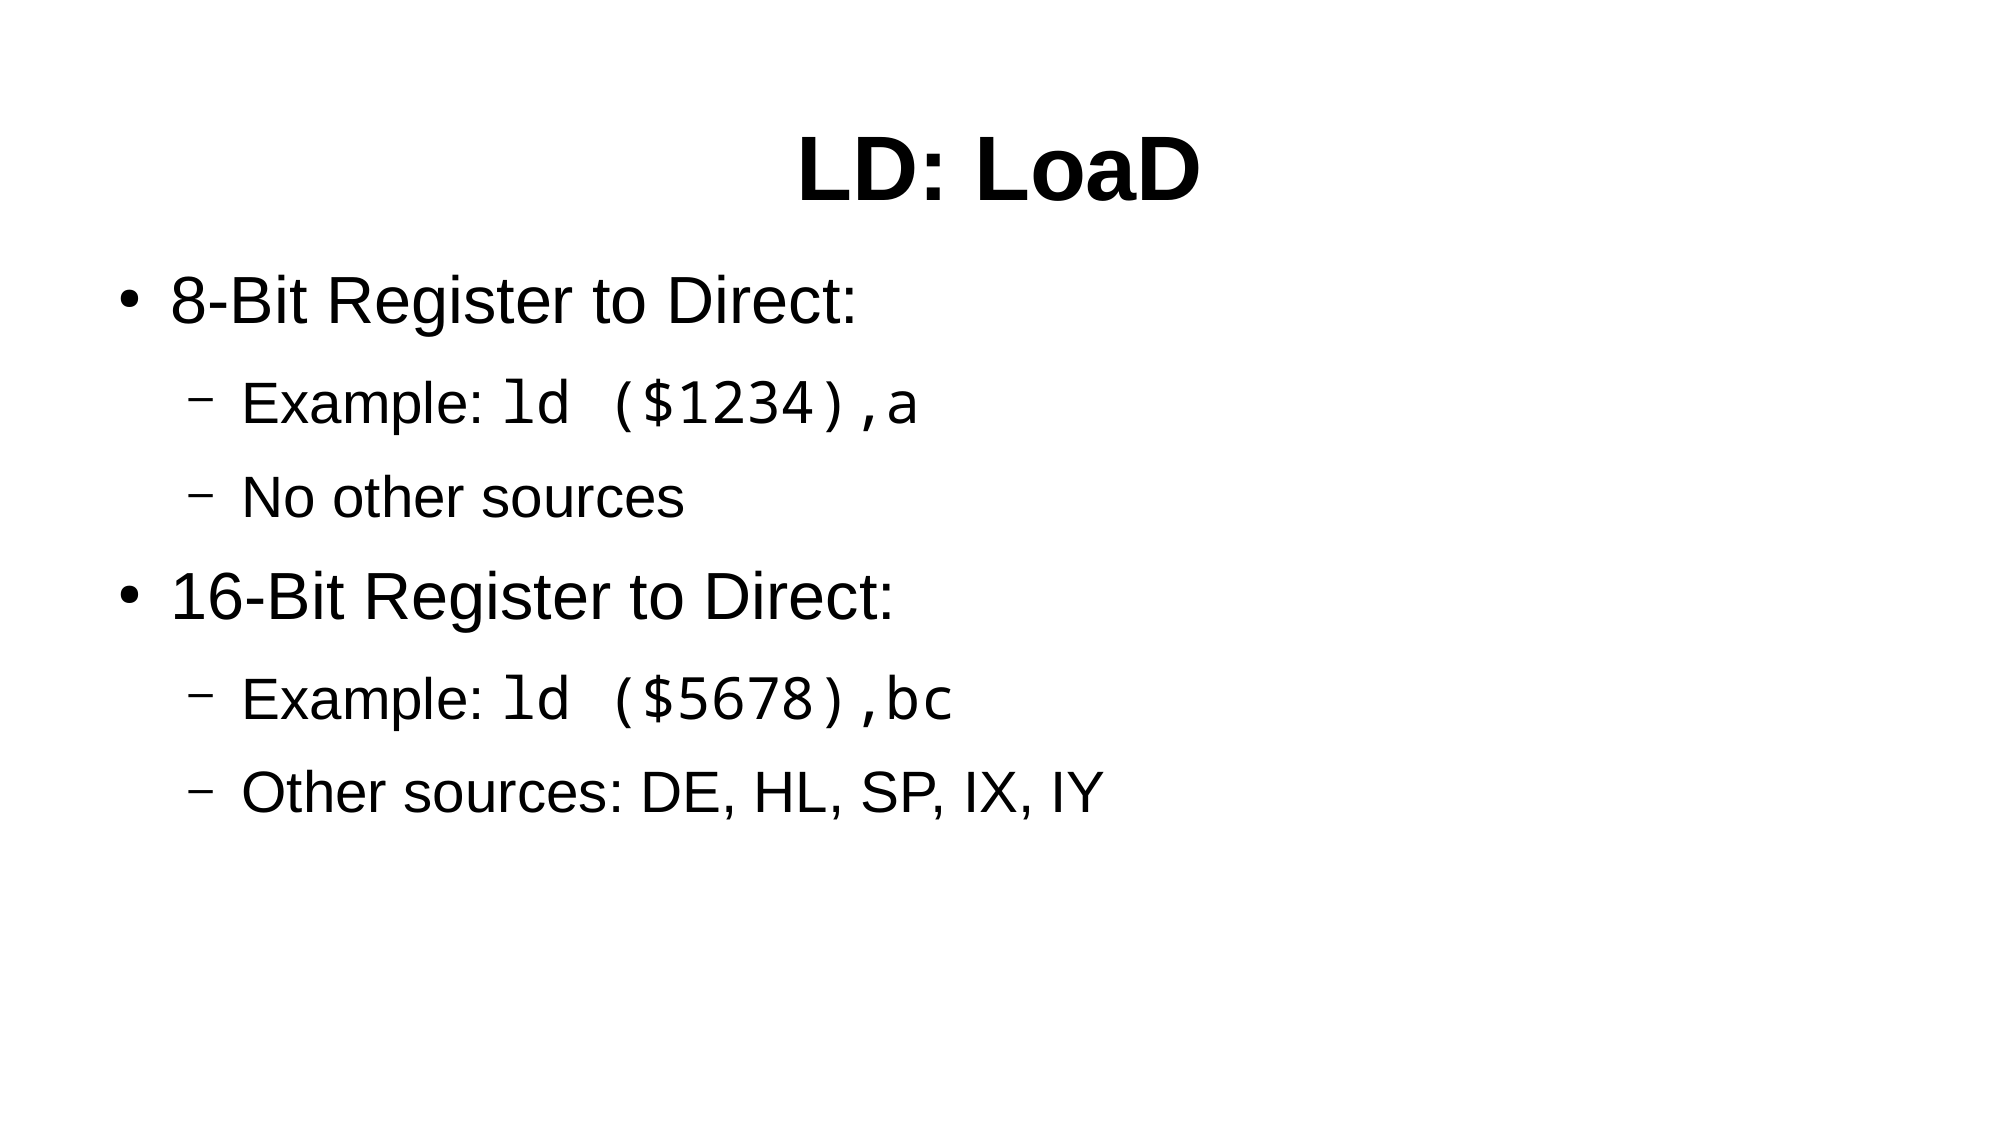

# LD: LoaD
8-Bit Register to Direct:
Example: ld ($1234),a
No other sources
16-Bit Register to Direct:
Example: ld ($5678),bc
Other sources: DE, HL, SP, IX, IY